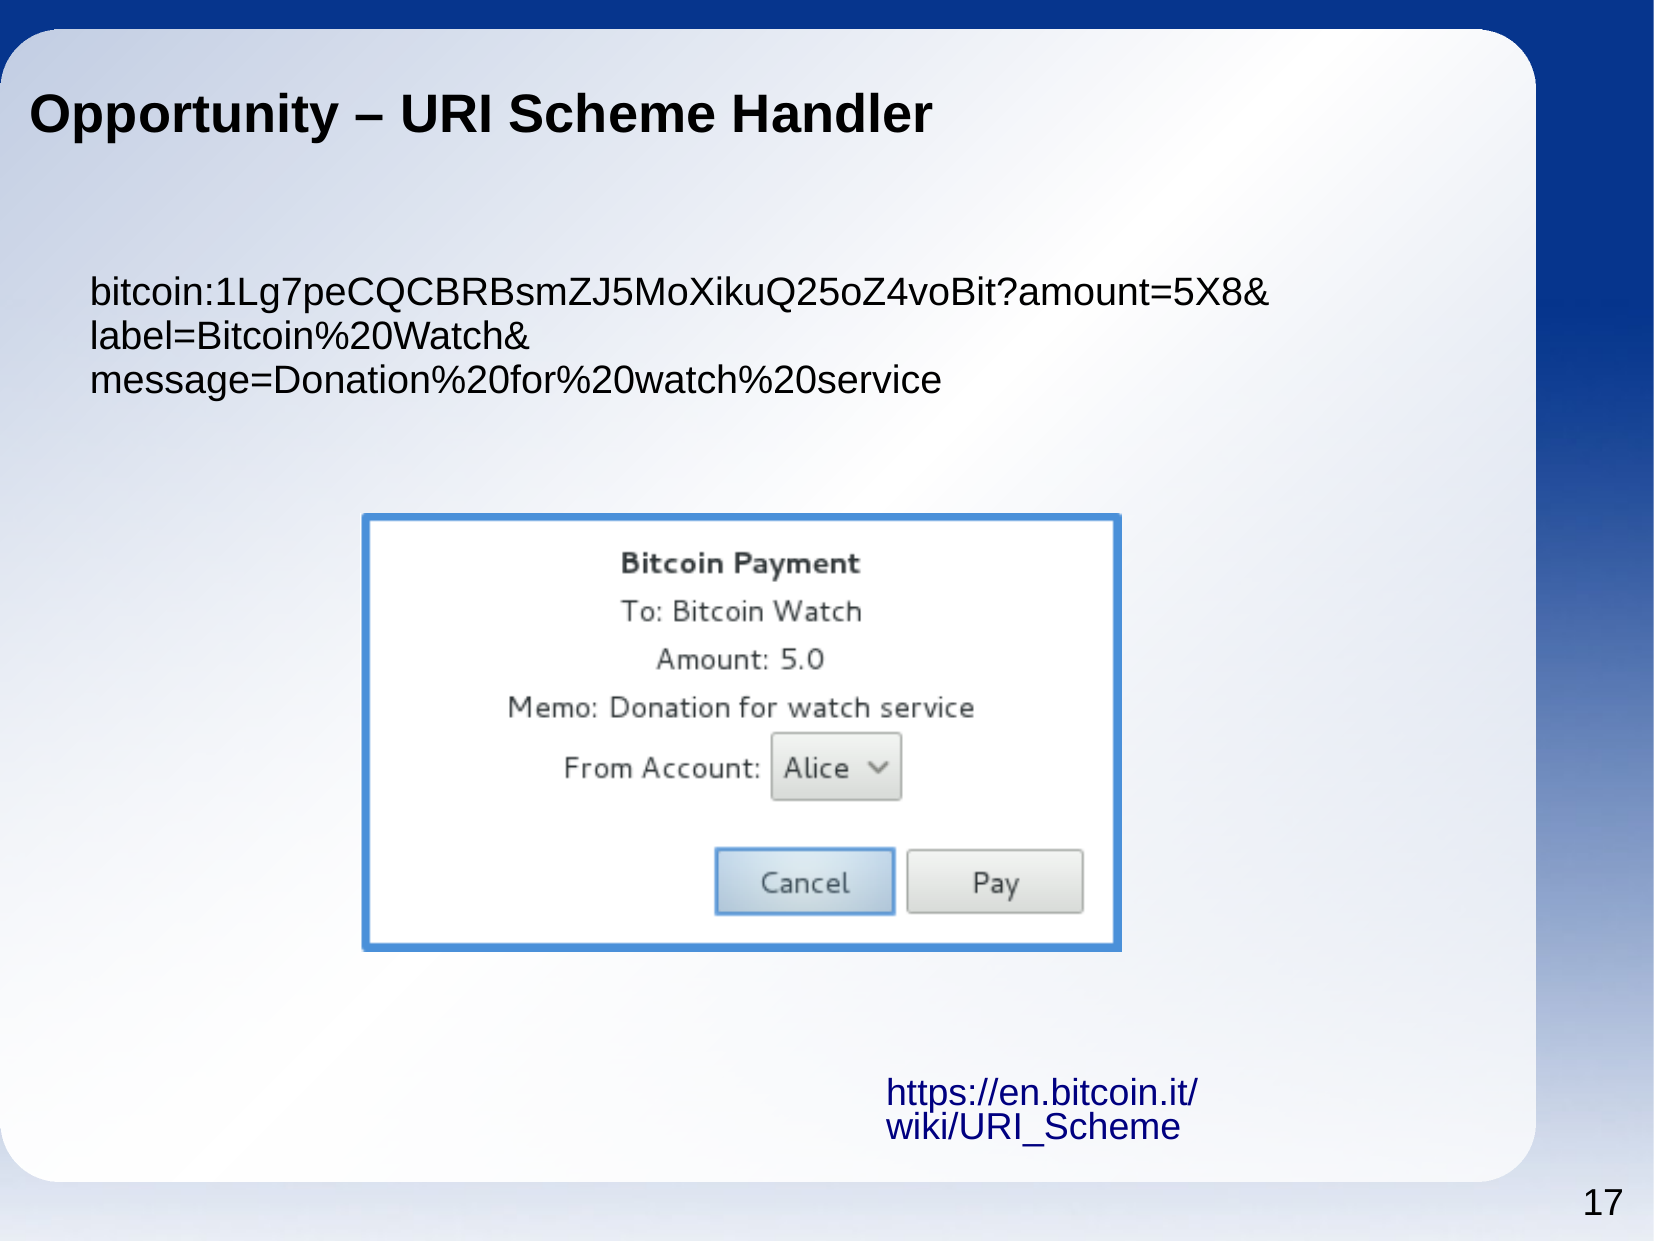

# Opportunity – URI Scheme Handler
bitcoin:1Lg7peCQCBRBsmZJ5MoXikuQ25oZ4voBit?amount=5X8&
label=Bitcoin%20Watch&
message=Donation%20for%20watch%20service
https://en.bitcoin.it/wiki/URI_Scheme
17